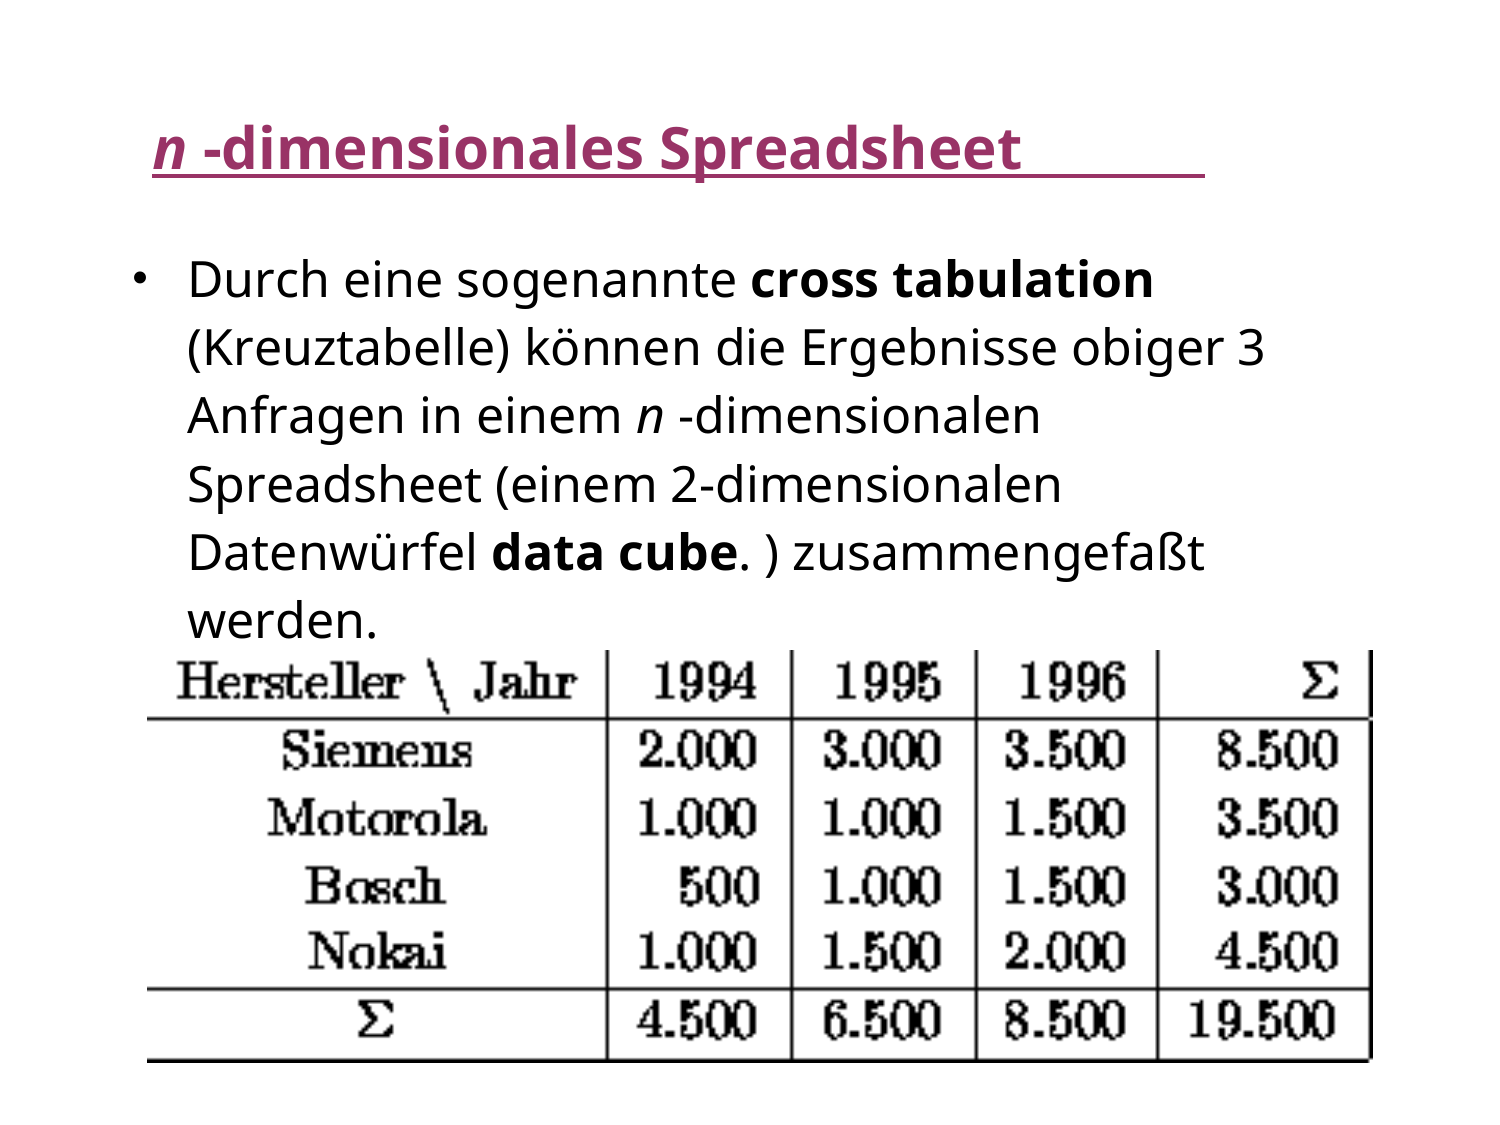

# n -dimensionales Spreadsheet
Durch eine sogenannte cross tabulation (Kreuztabelle) können die Ergebnisse obiger 3 Anfragen in einem n -dimensionalen Spreadsheet (einem 2-dimensionalen Datenwürfel data cube. ) zusammengefaßt werden.